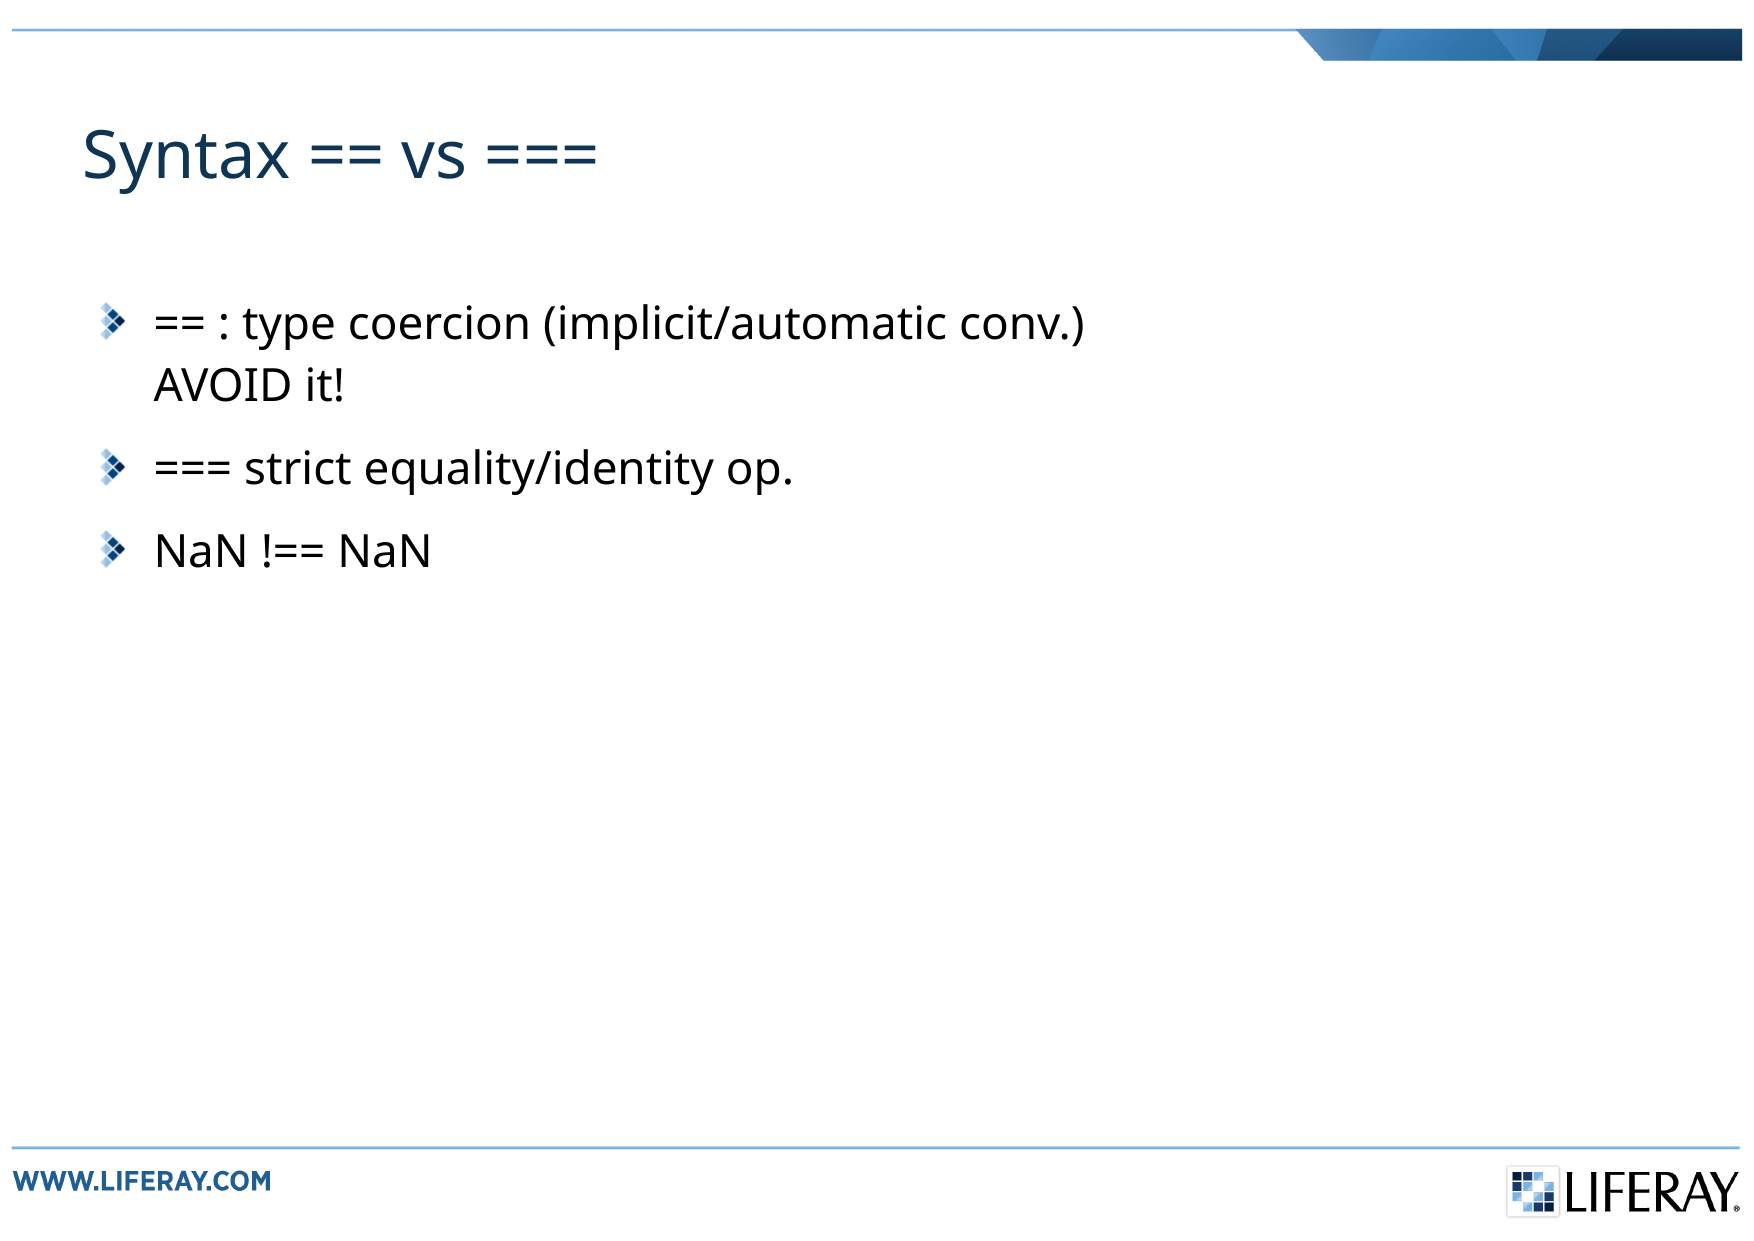

# Syntax == vs ===
== : type coercion (implicit/automatic conv.)
AVOID it!
=== strict equality/identity op.
NaN !== NaN